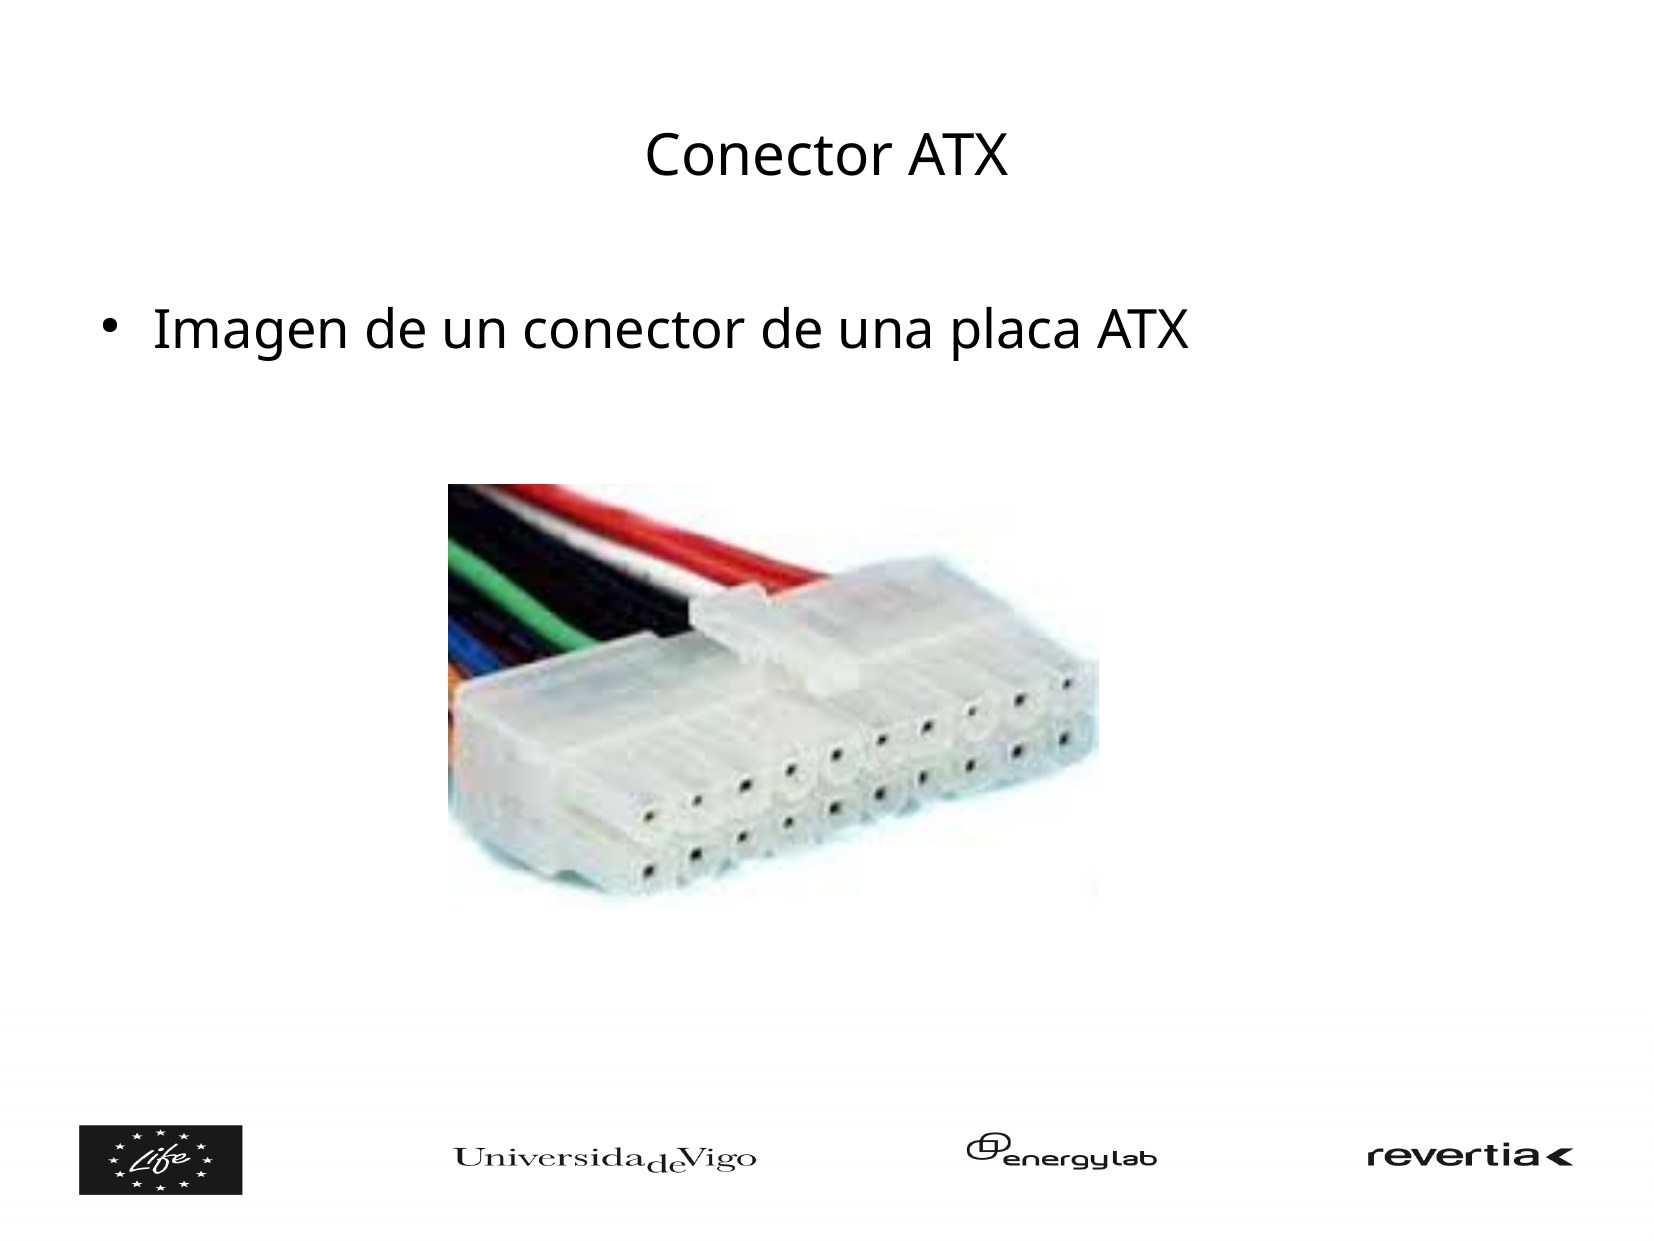

# Conector ATX
Imagen de un conector de una placa ATX